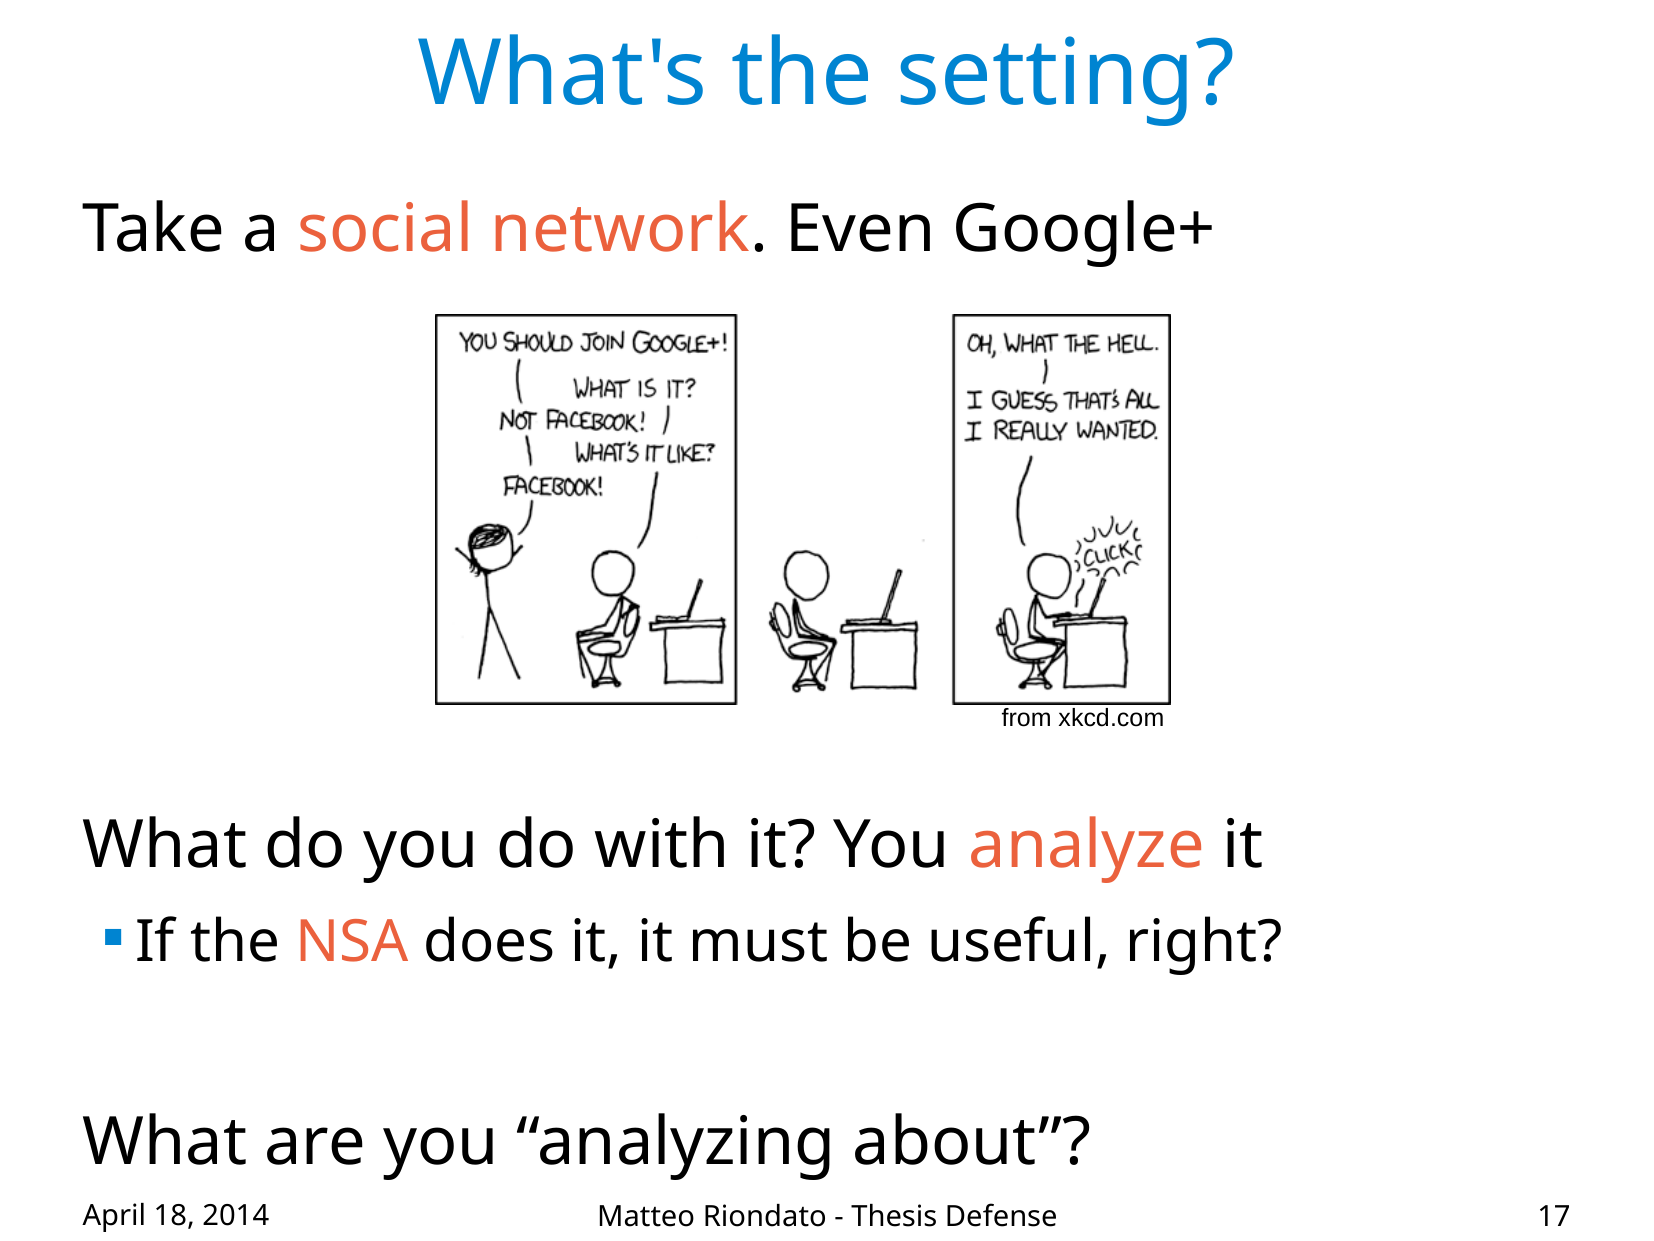

# What's the setting?
Take a social network. Even Google+
What do you do with it? You analyze it
If the NSA does it, it must be useful, right?
What are you “analyzing about”?
from xkcd.com
April 18, 2014
Matteo Riondato - Thesis Defense
17